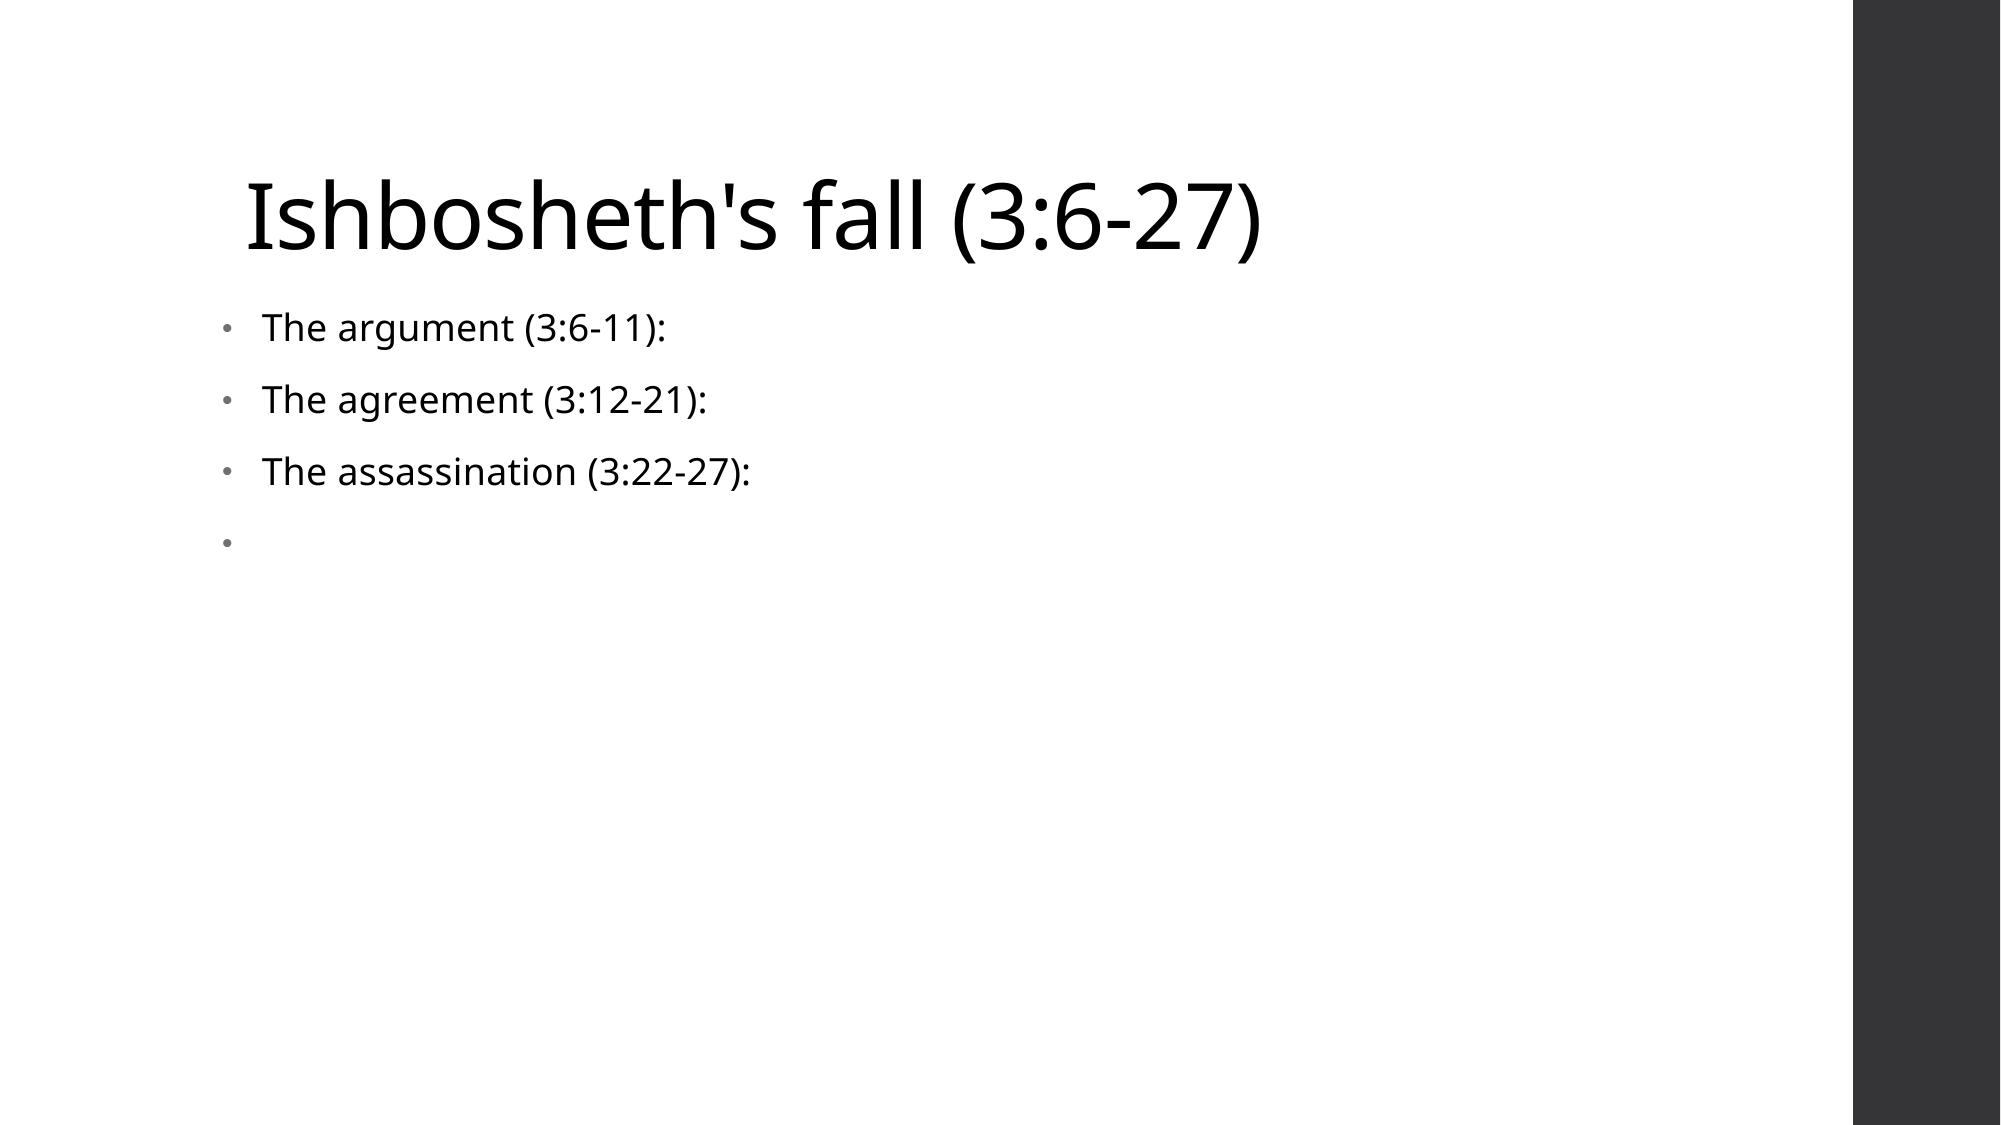

# Ishbosheth's fall (3:6-27)
 The argument (3:6-11):
 The agreement (3:12-21):
 The assassination (3:22-27):